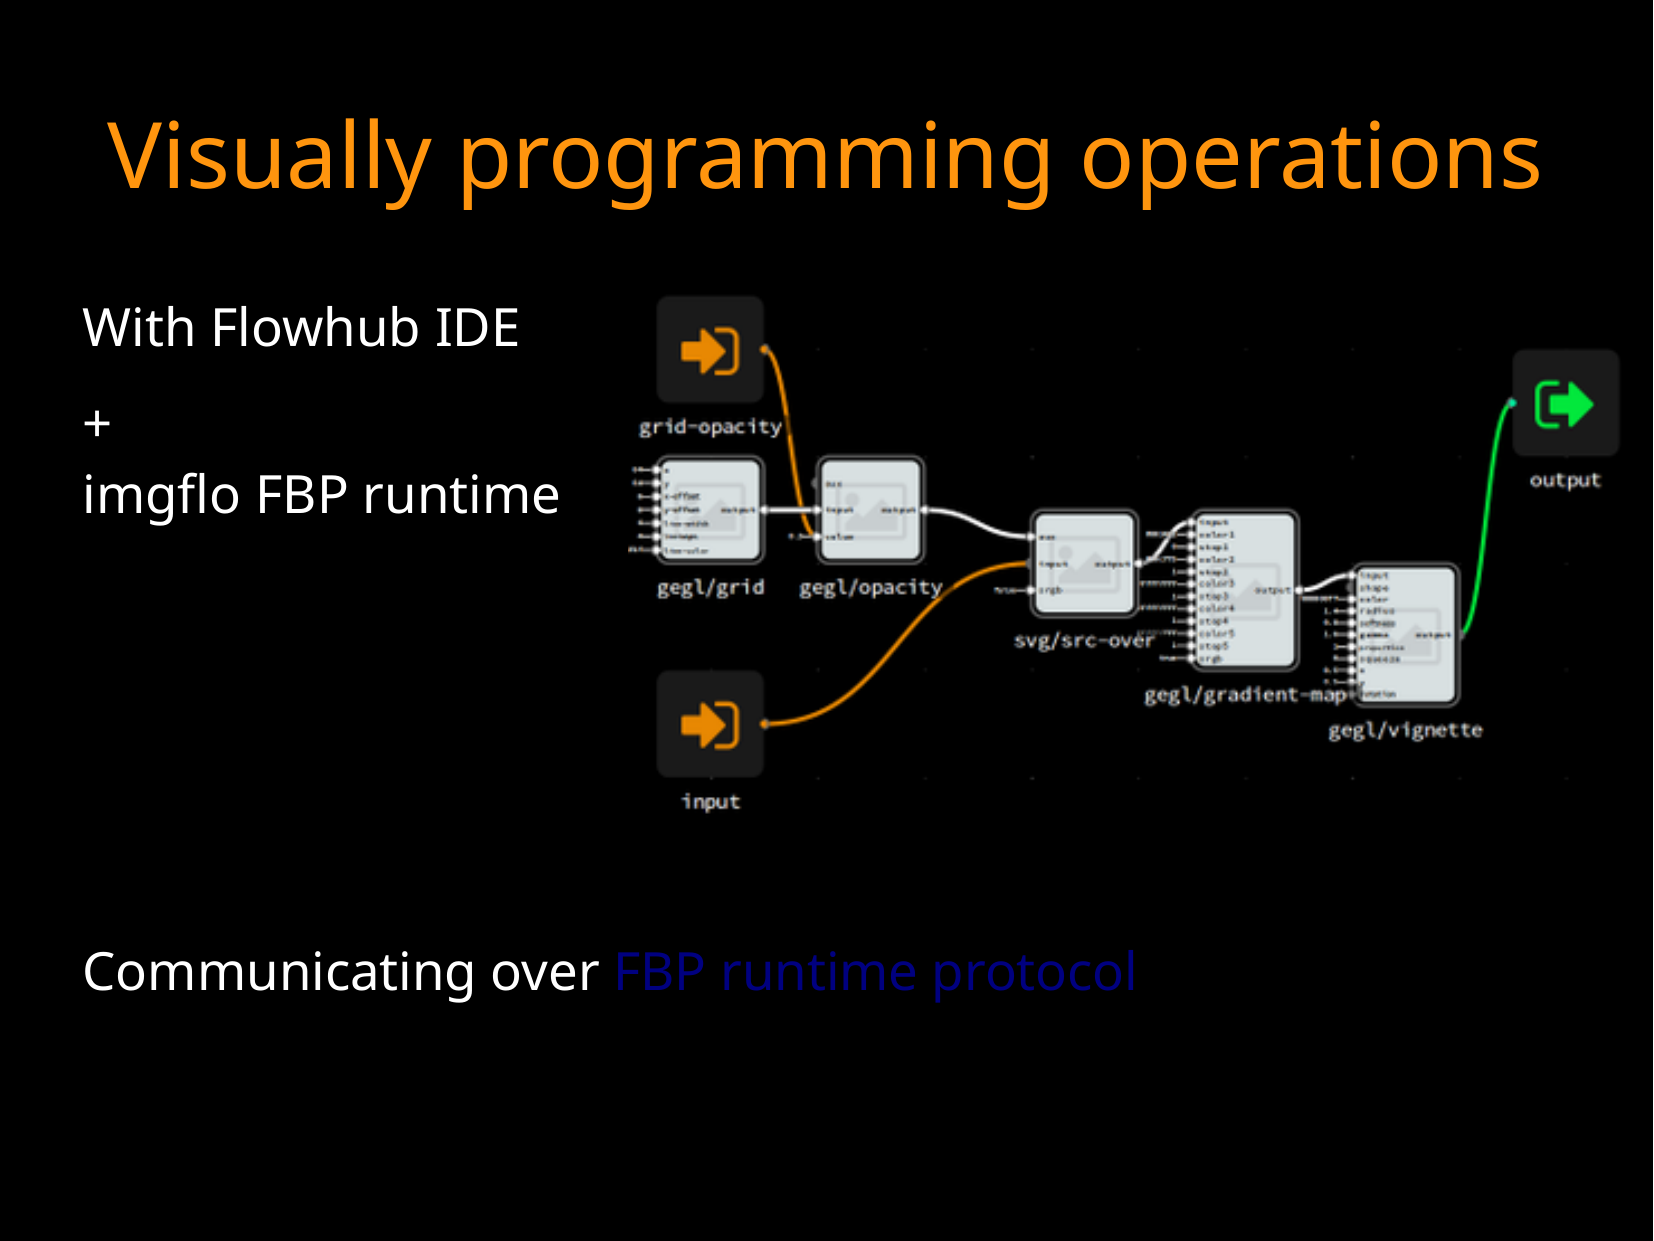

# Visually programming operations
With Flowhub IDE
+
imgflo FBP runtime
Communicating over FBP runtime protocol